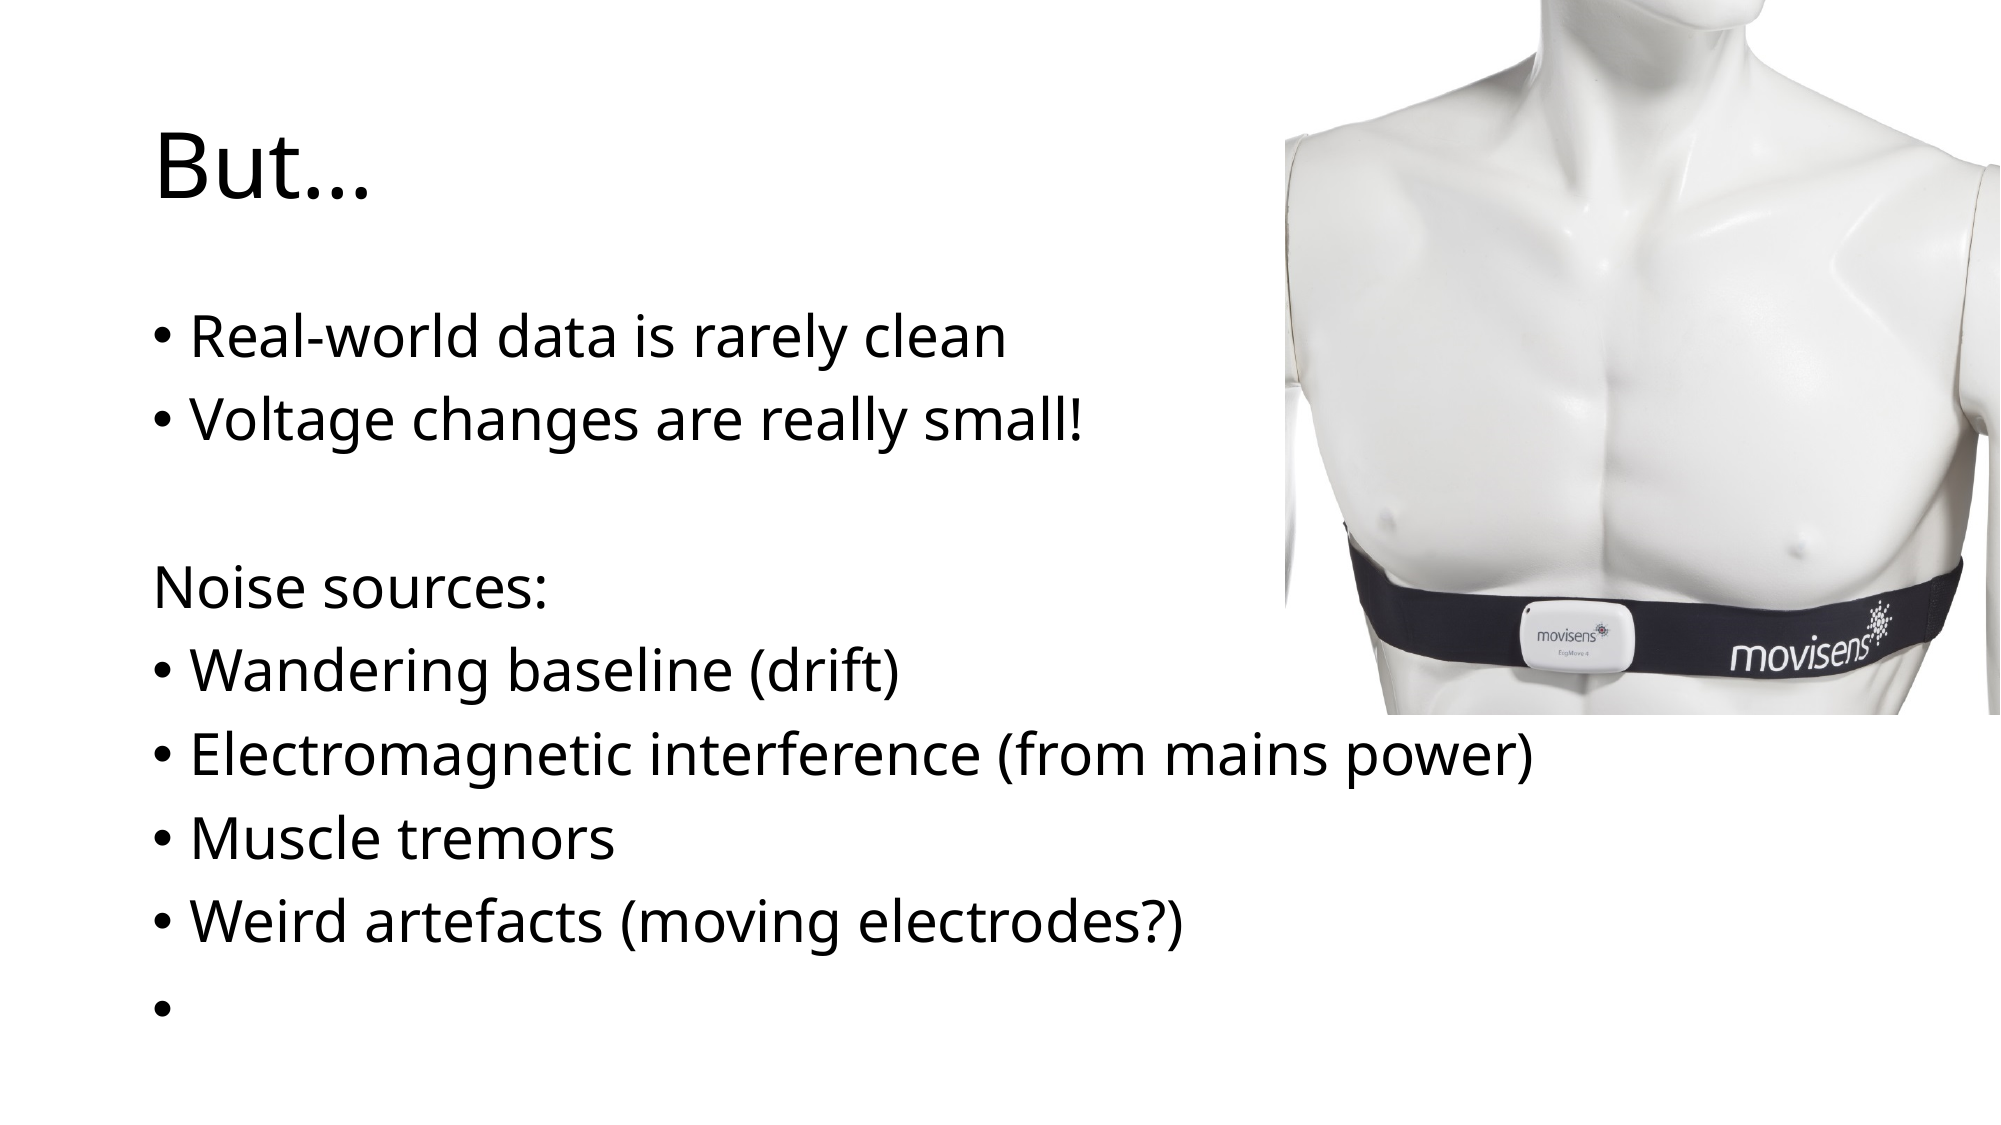

# But…
Real-world data is rarely clean
Voltage changes are really small!
Noise sources:
Wandering baseline (drift)
Electromagnetic interference (from mains power)
Muscle tremors
Weird artefacts (moving electrodes?)